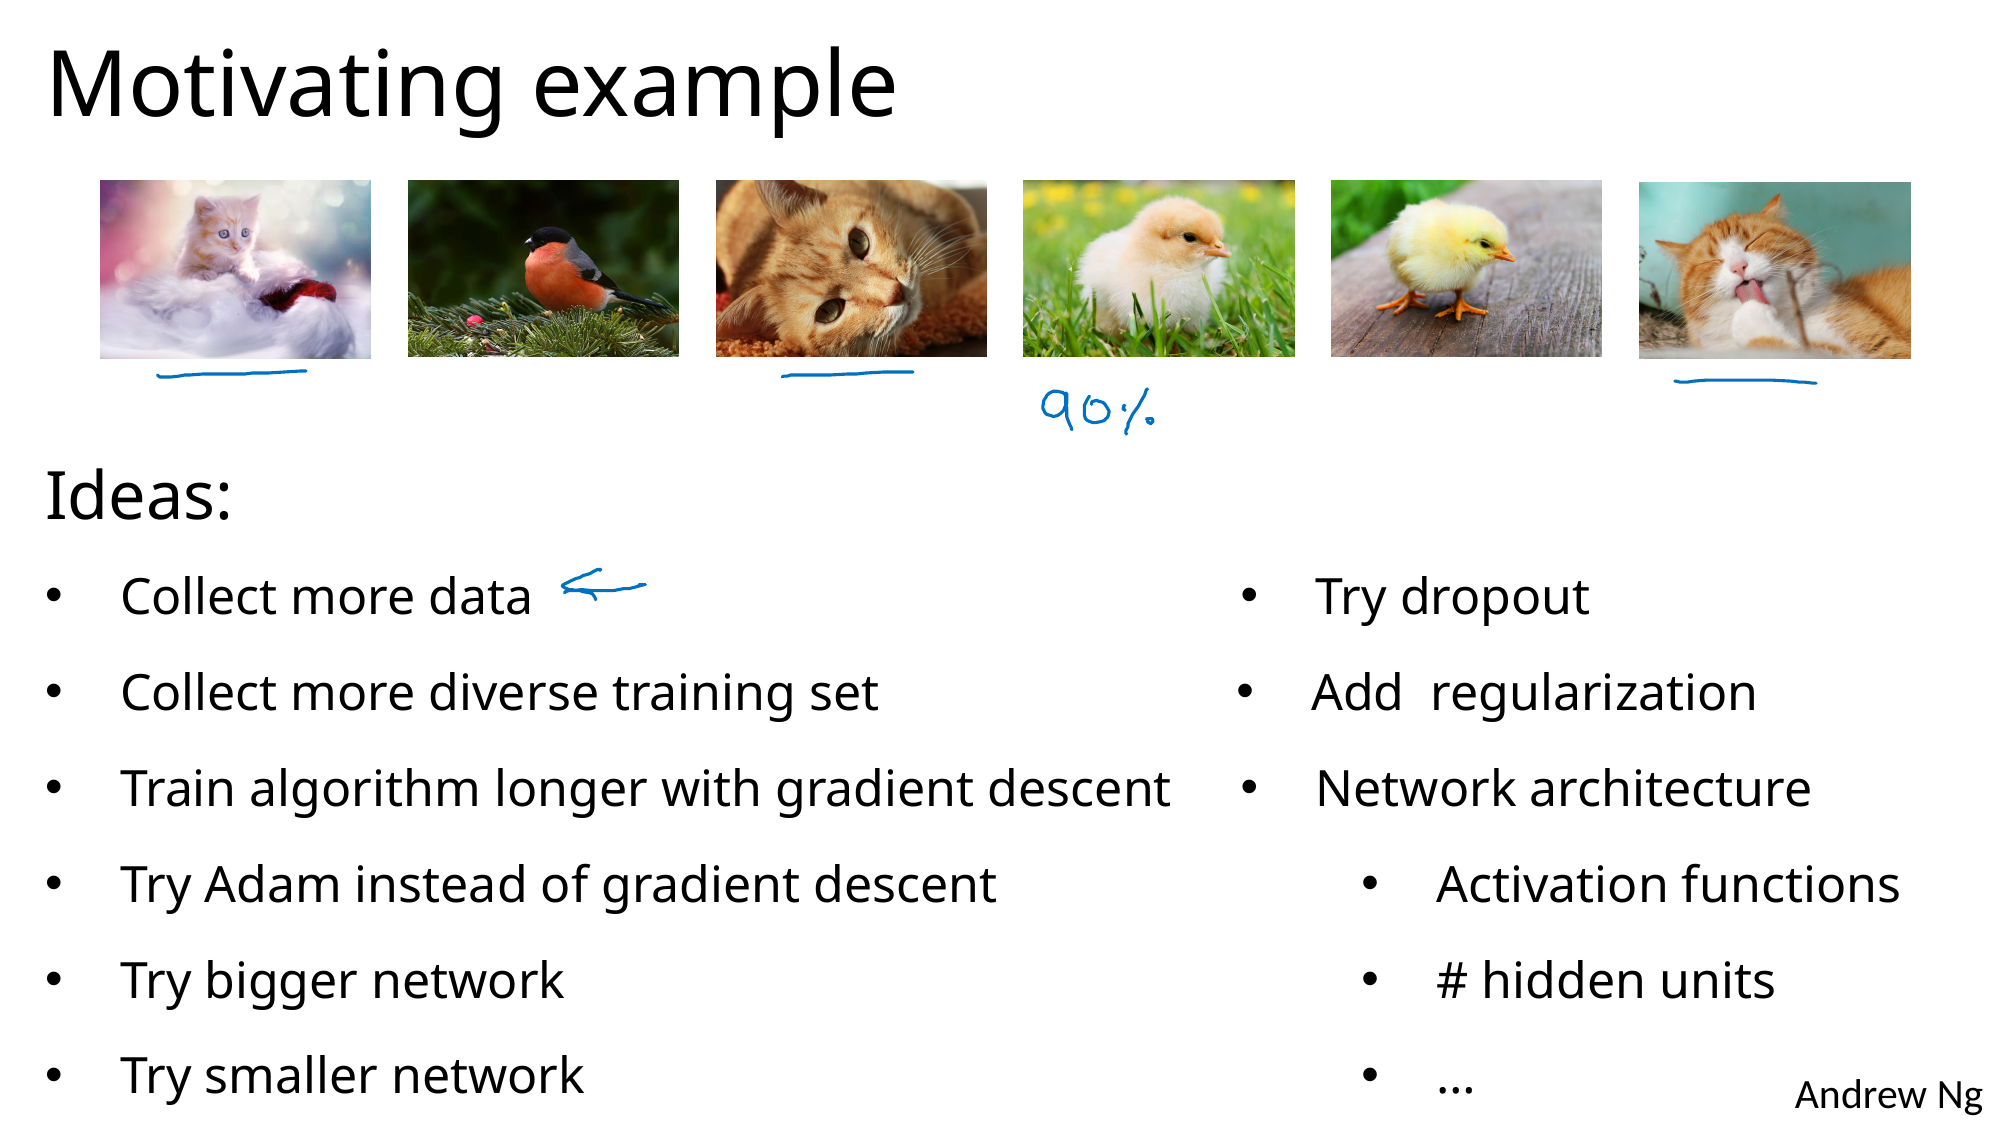

# Motivating example
Ideas:
Collect more data
Try dropout
Collect more diverse training set
Add regularization
Train algorithm longer with gradient descent
Network architecture
Try Adam instead of gradient descent
Activation functions
Try bigger network
# hidden units
Try smaller network
…